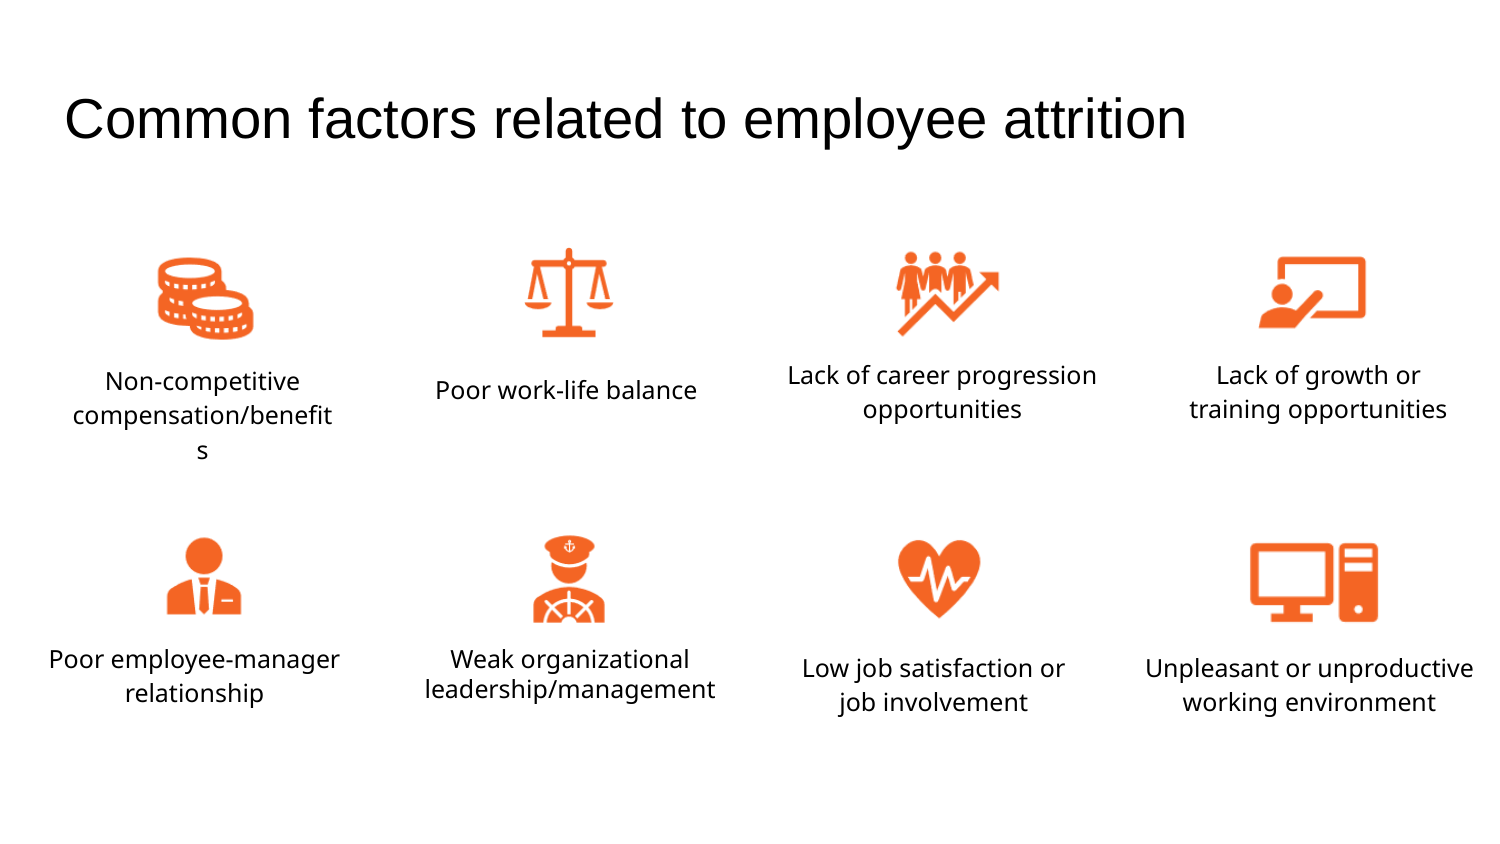

# Common factors related to employee attrition
Lack of career progression opportunities
Lack of growth or training opportunities
Poor work-life balance
Non-competitive compensation/benefits
Poor employee-manager relationship
Weak organizational leadership/management
Low job satisfaction or job involvement
Unpleasant or unproductive working environment